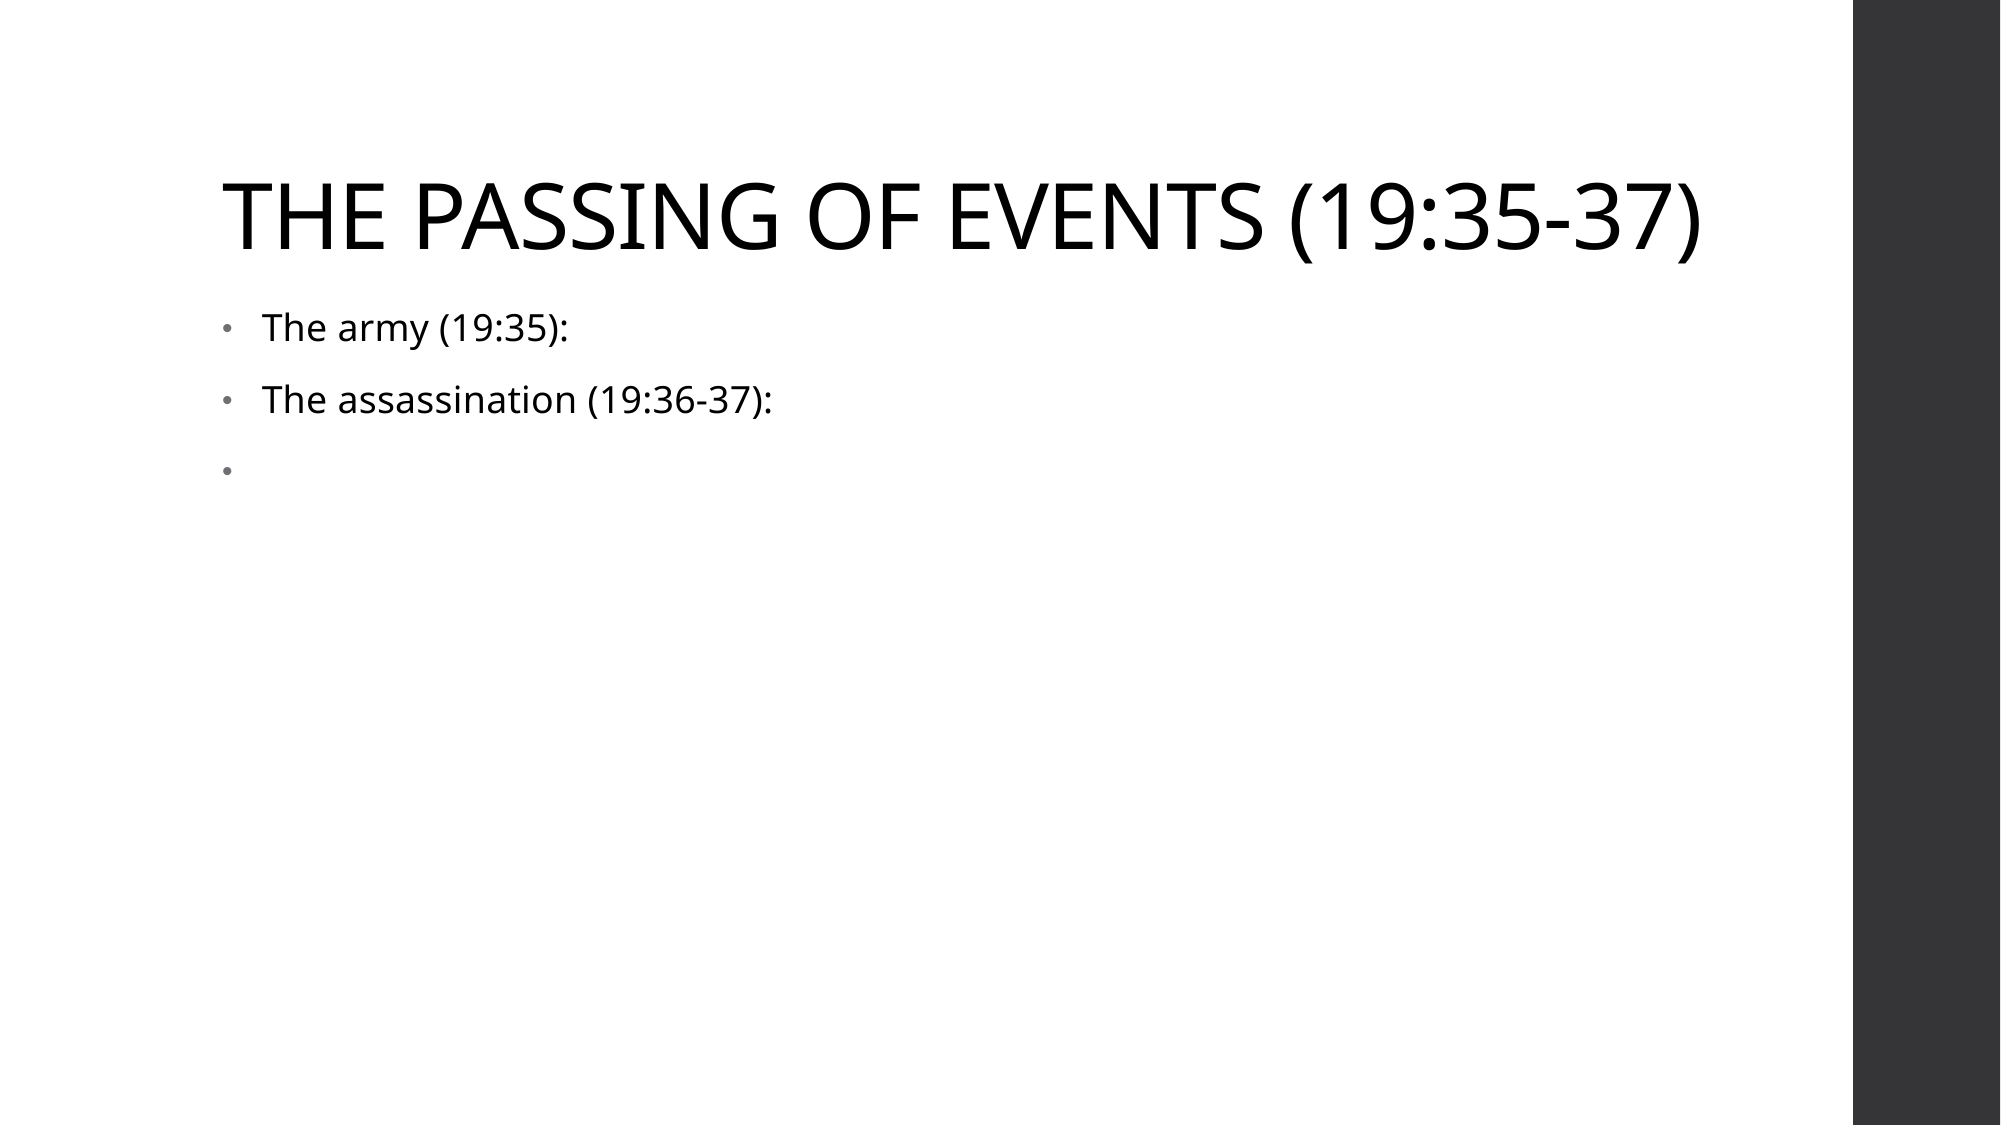

# THE PASSING OF EVENTS (19:35-37)
 The army (19:35):
 The assassination (19:36-37):